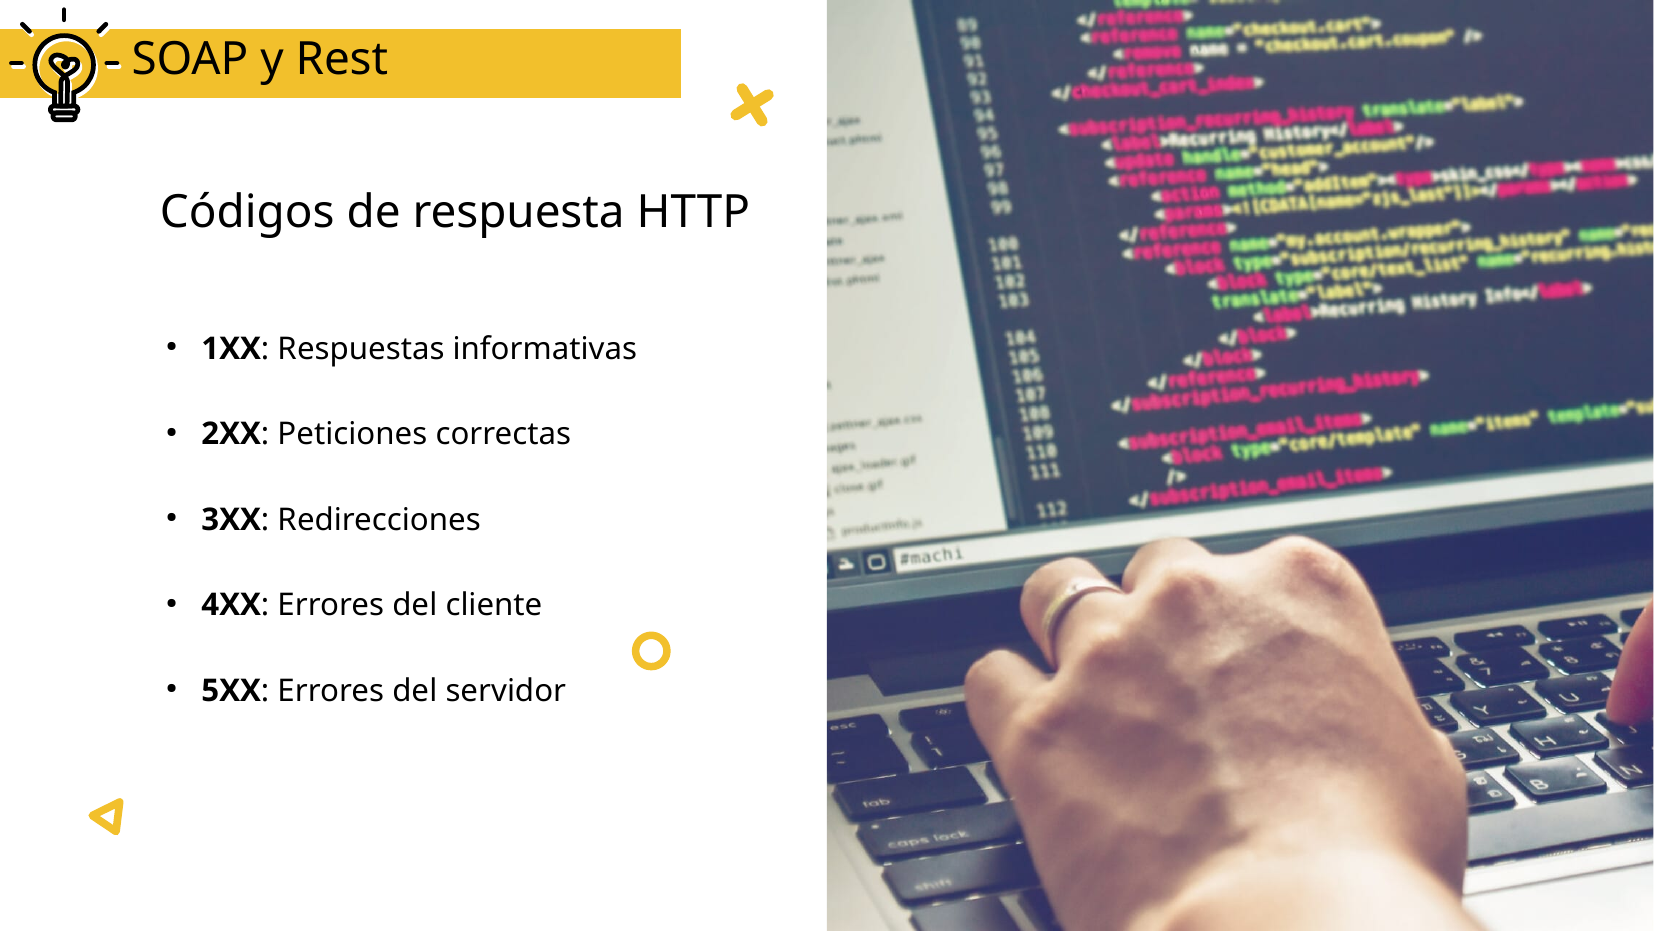

SOAP y Rest
# Códigos de respuesta HTTP
1XX: Respuestas informativas
2XX: Peticiones correctas
3XX: Redirecciones
4XX: Errores del cliente
5XX: Errores del servidor